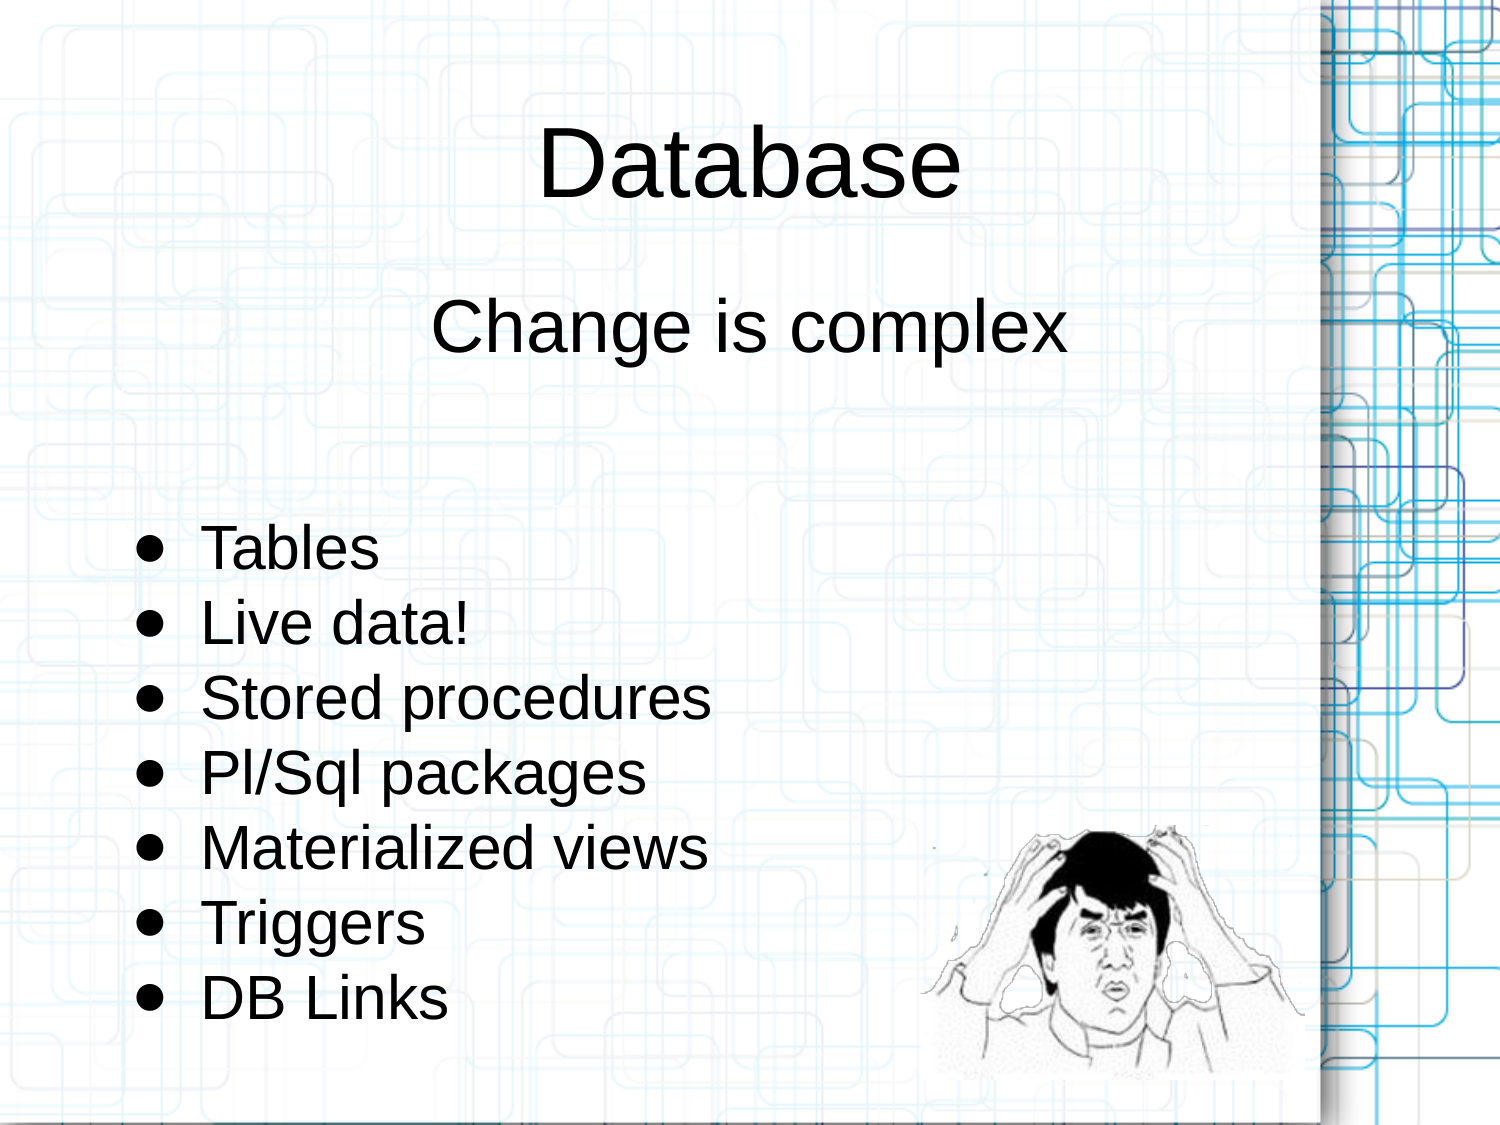

# Database
Change is complex
Tables
Live data!
Stored procedures
Pl/Sql packages
Materialized views
Triggers
DB Links